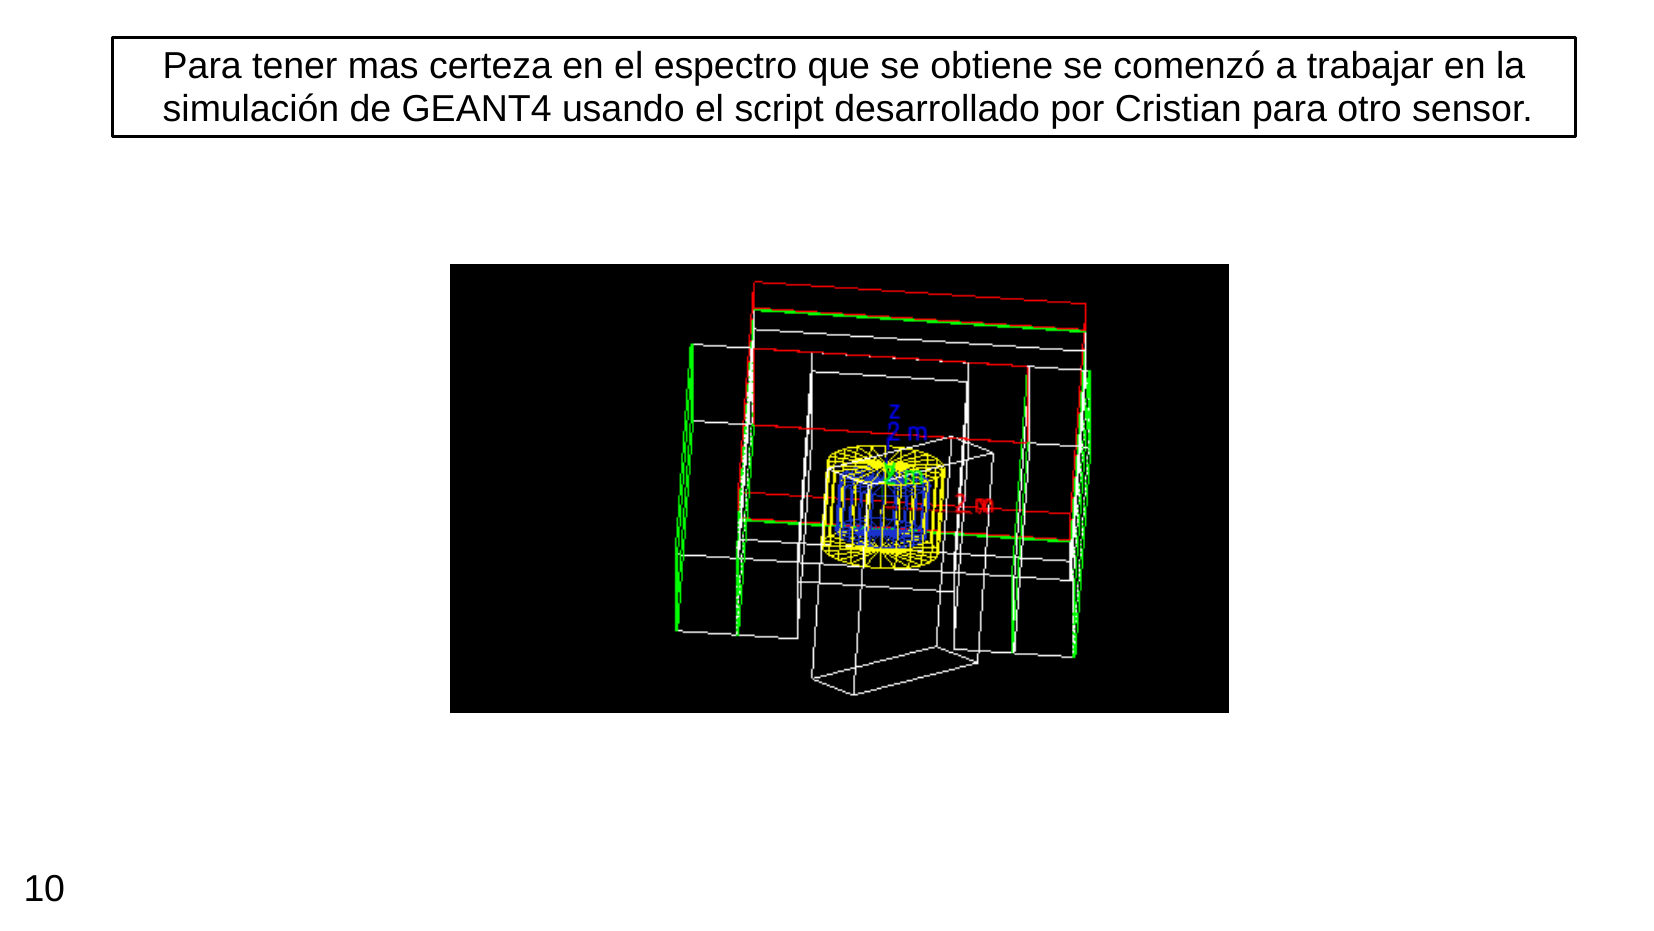

Para tener mas certeza en el espectro que se obtiene se comenzó a trabajar en la simulación de GEANT4 usando el script desarrollado por Cristian para otro sensor.